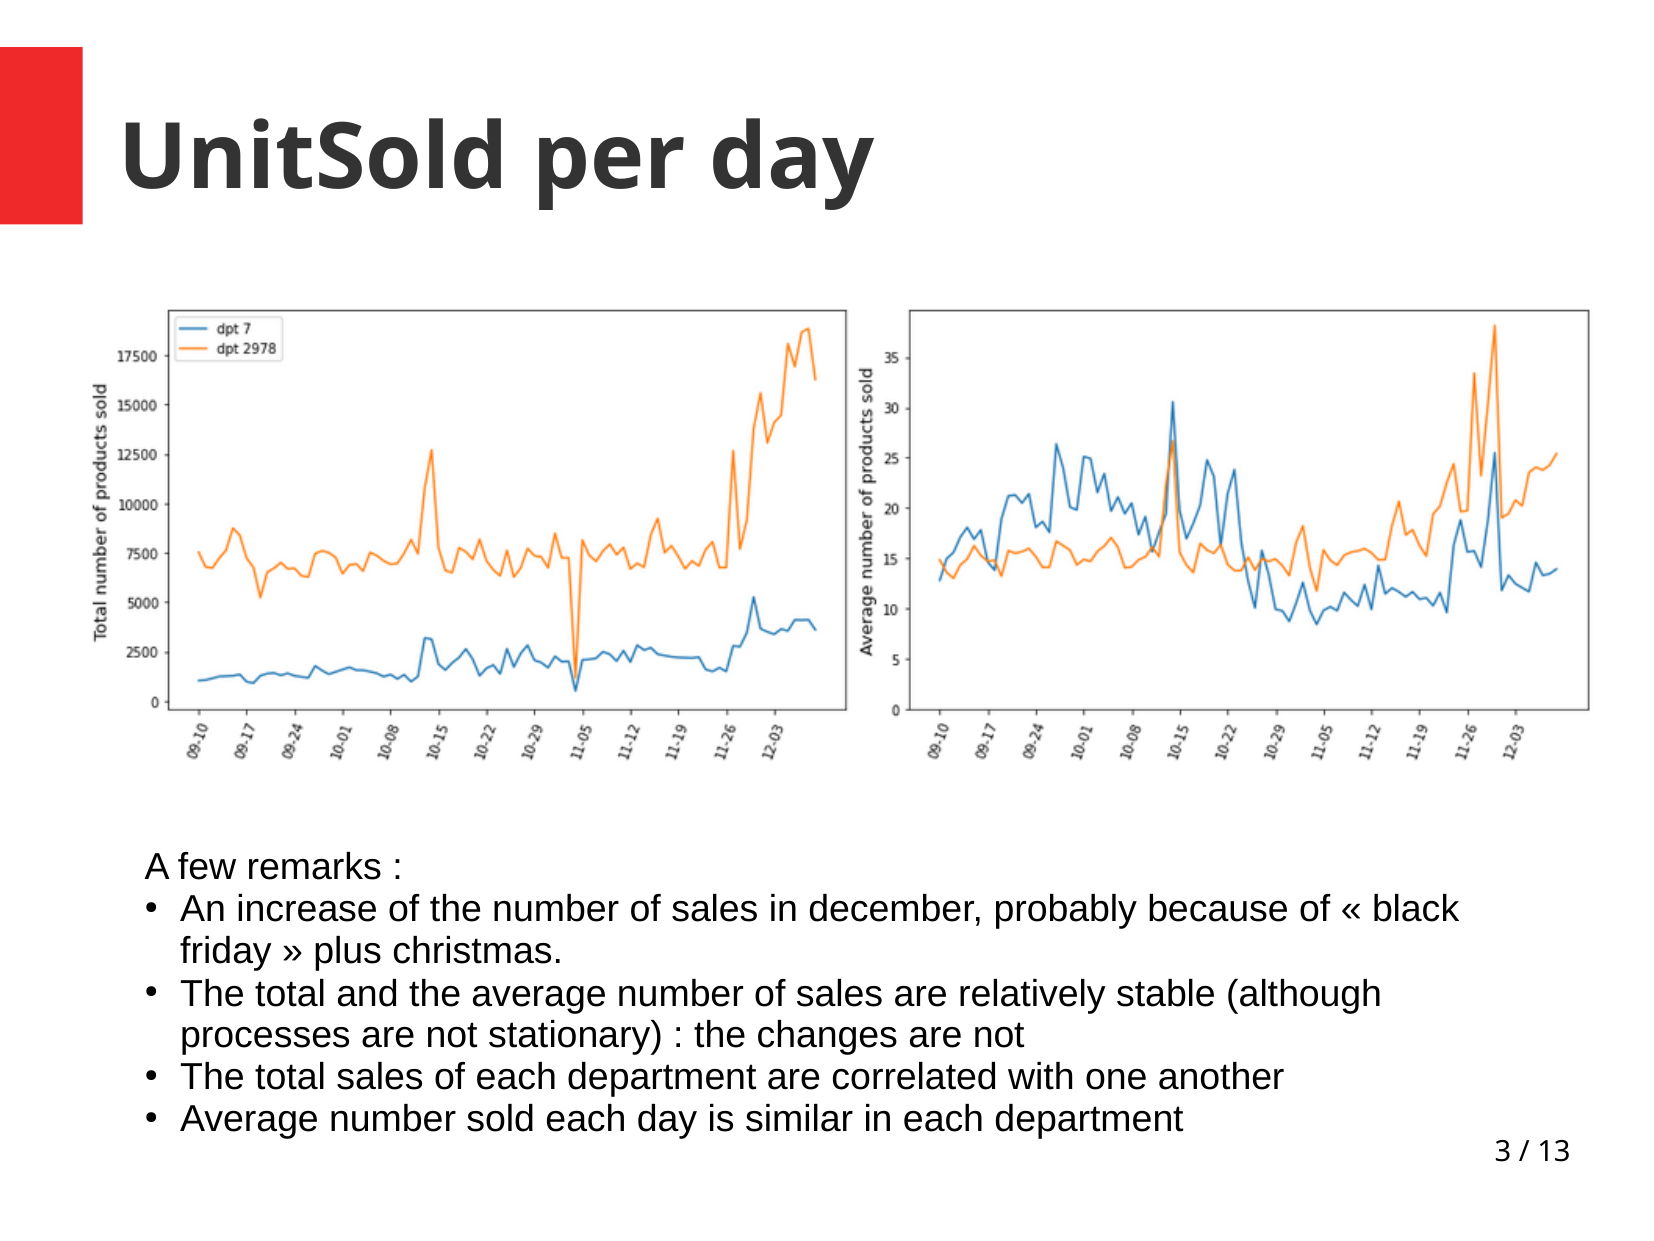

# UnitSold per day
A few remarks :
An increase of the number of sales in december, probably because of « black friday » plus christmas.
The total and the average number of sales are relatively stable (although processes are not stationary) : the changes are not
The total sales of each department are correlated with one another
Average number sold each day is similar in each department
3